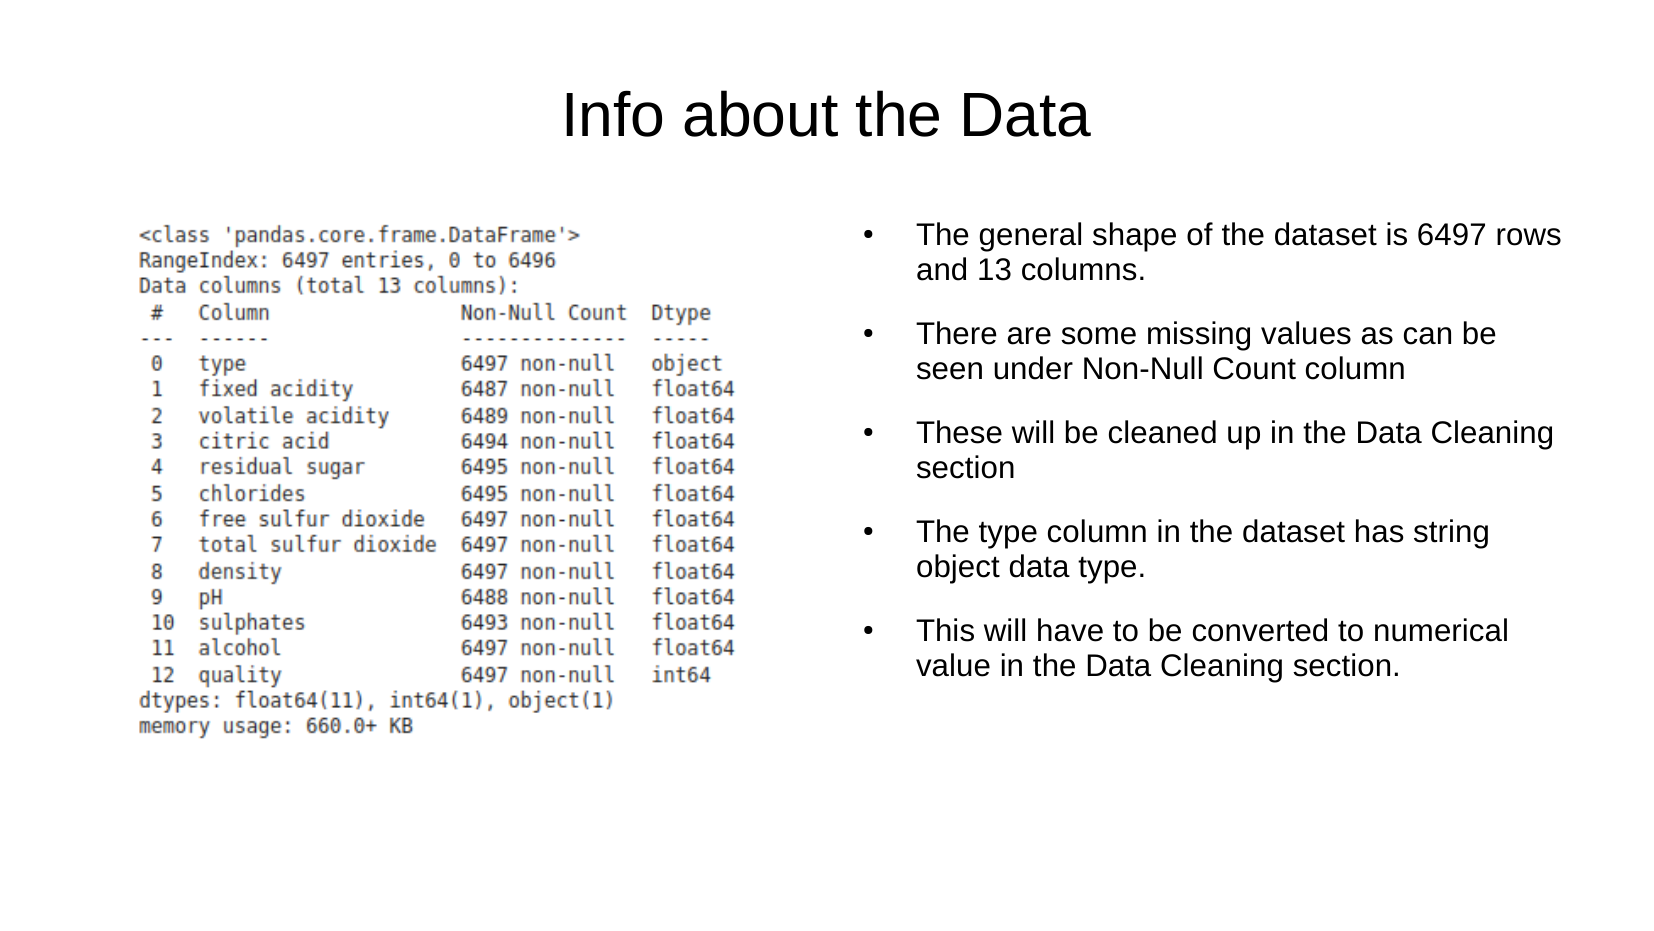

# Info about the Data
The general shape of the dataset is 6497 rows and 13 columns.
There are some missing values as can be seen under Non-Null Count column
These will be cleaned up in the Data Cleaning section
The type column in the dataset has string object data type.
This will have to be converted to numerical value in the Data Cleaning section.